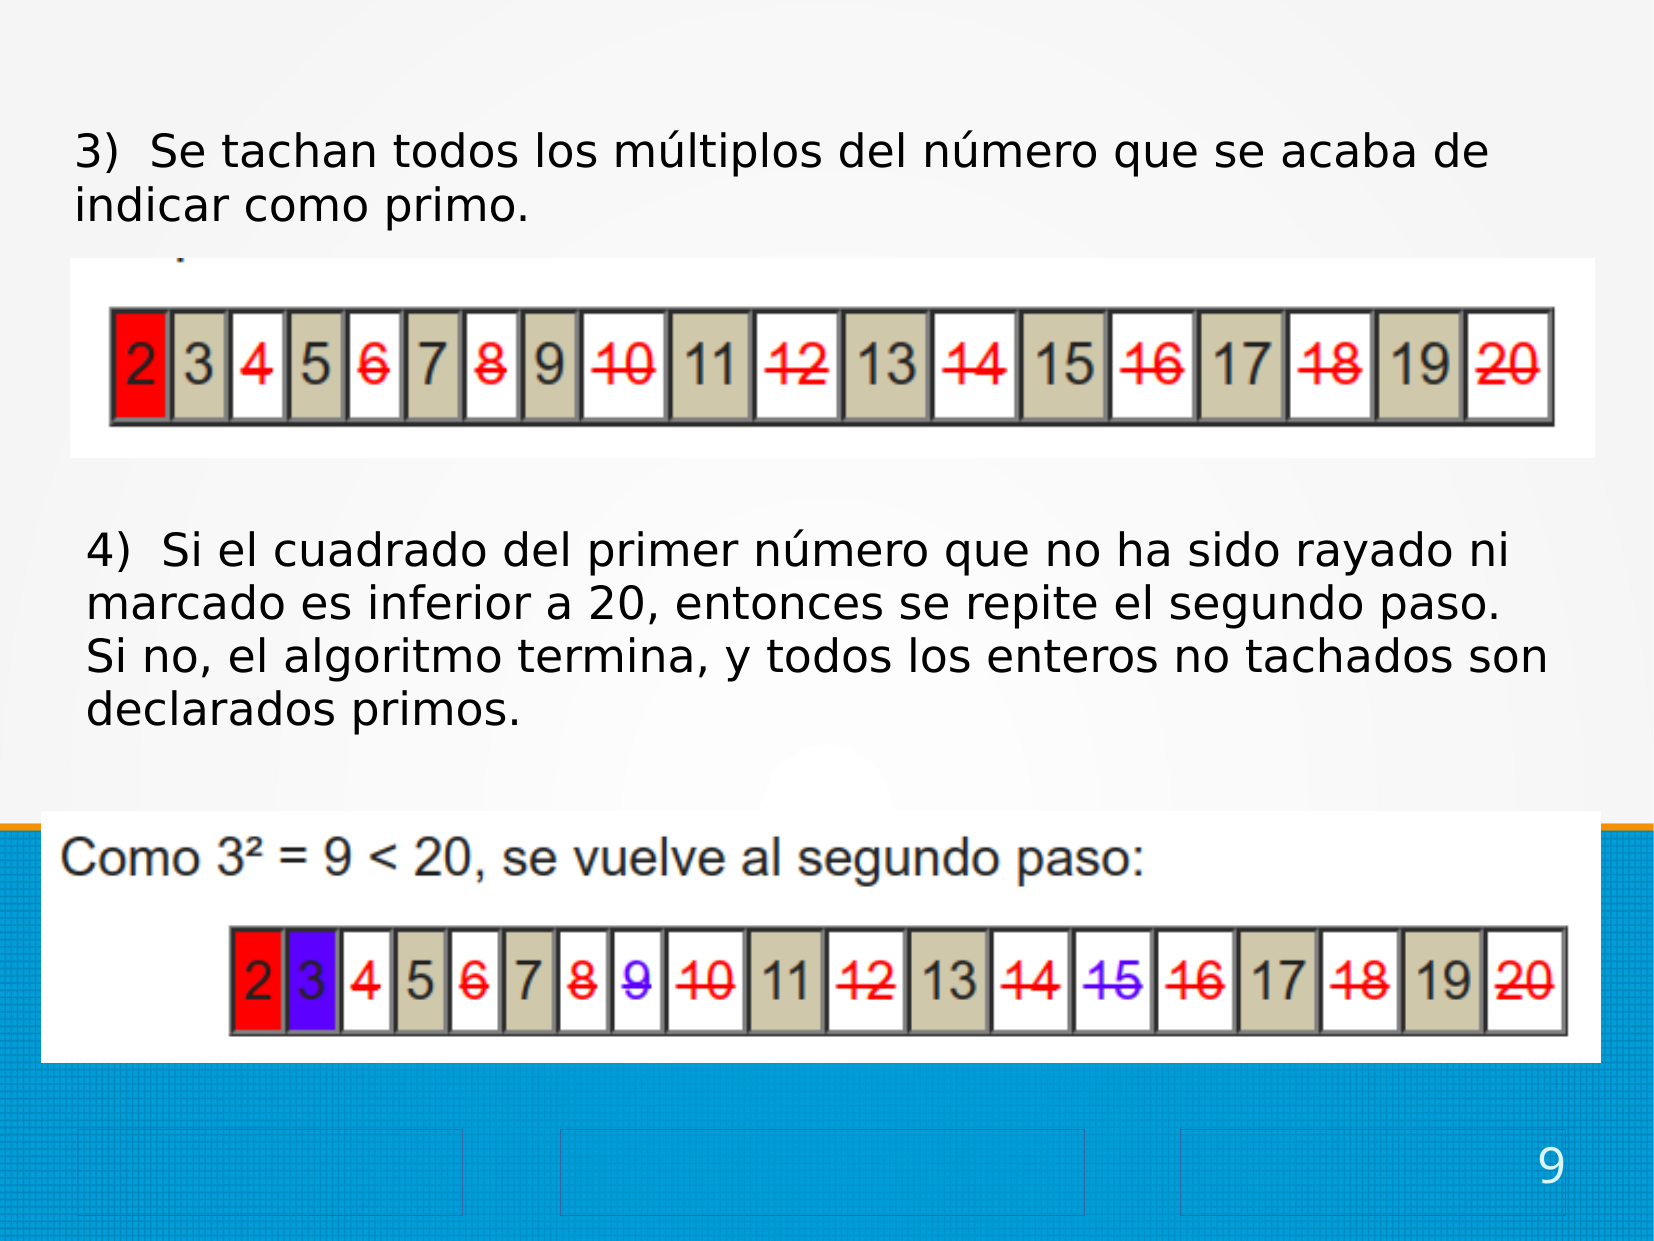

3) Se tachan todos los múltiplos del número que se acaba de indicar como primo.
4) Si el cuadrado del primer número que no ha sido rayado ni marcado es inferior a 20, entonces se repite el segundo paso. Si no, el algoritmo termina, y todos los enteros no tachados son declarados primos.
9